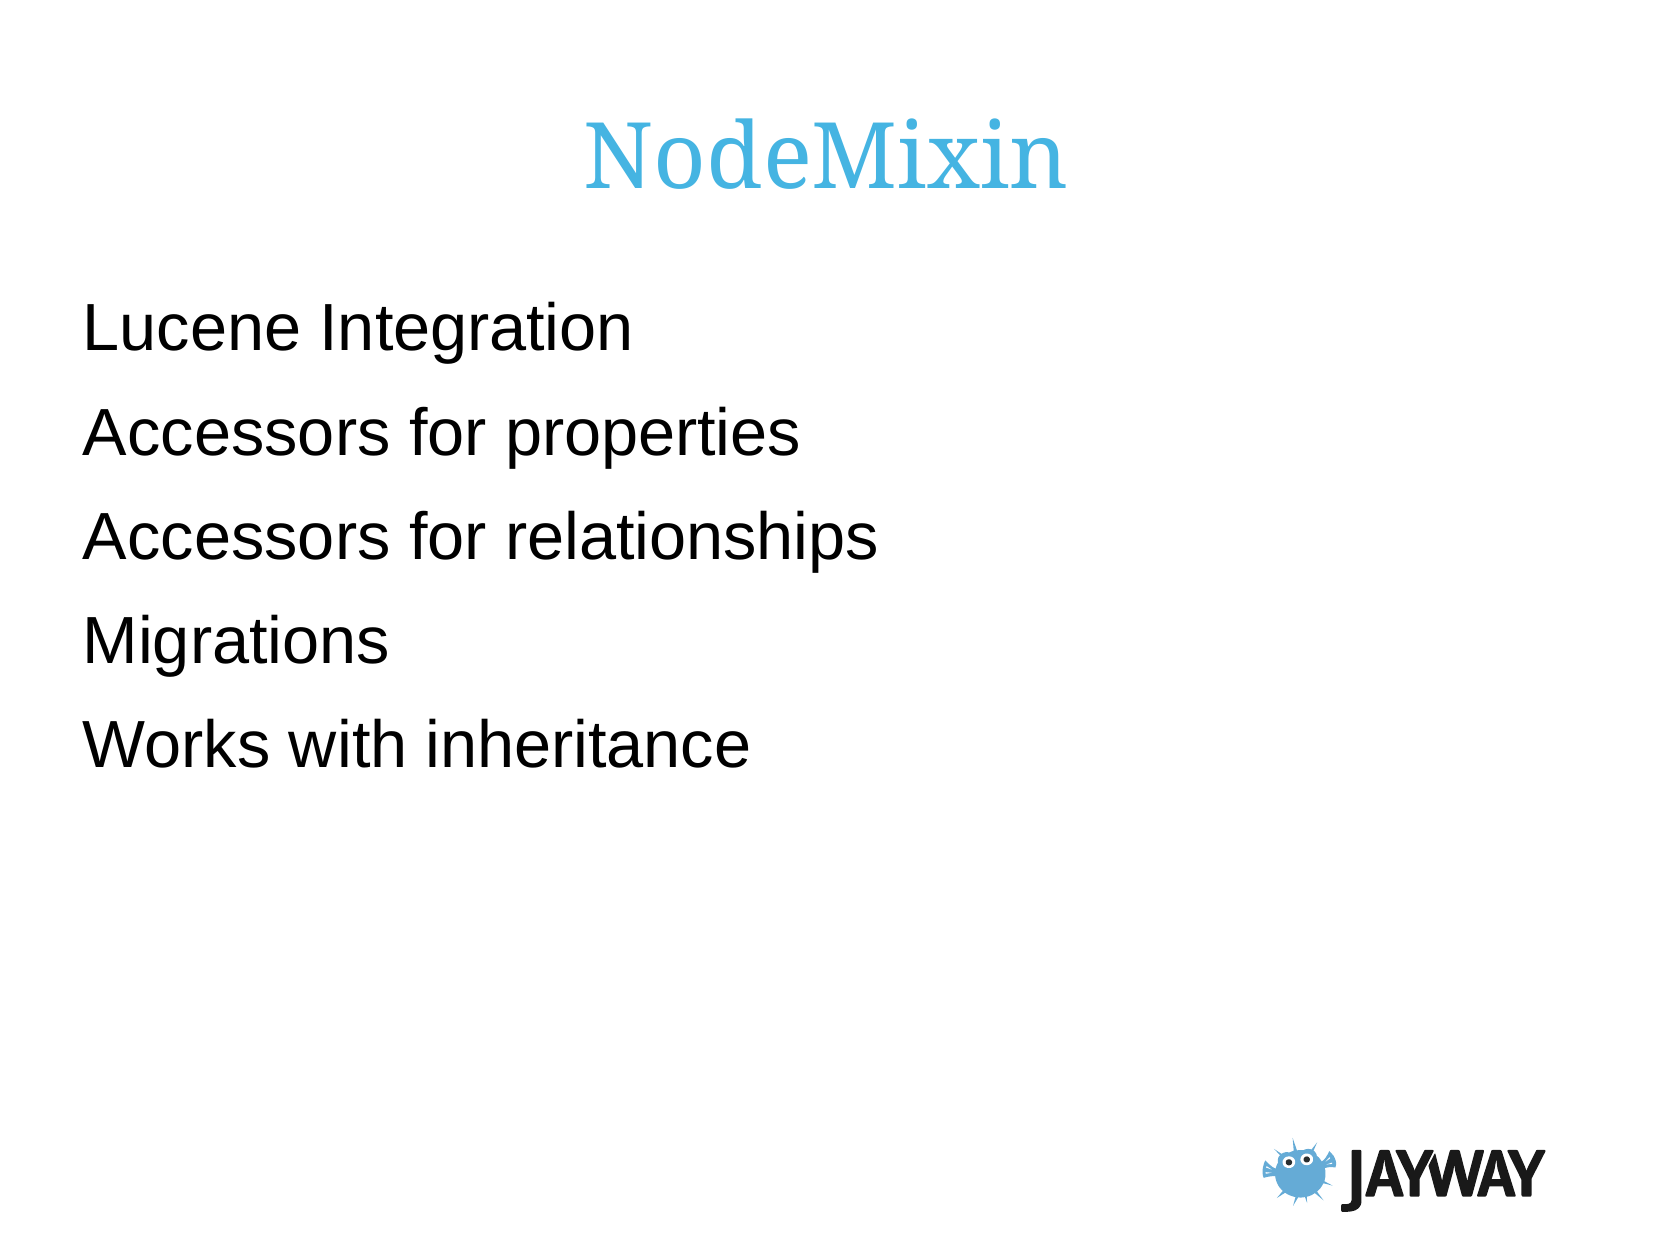

# NodeMixin
Lucene Integration
Accessors for properties
Accessors for relationships
Migrations
Works with inheritance